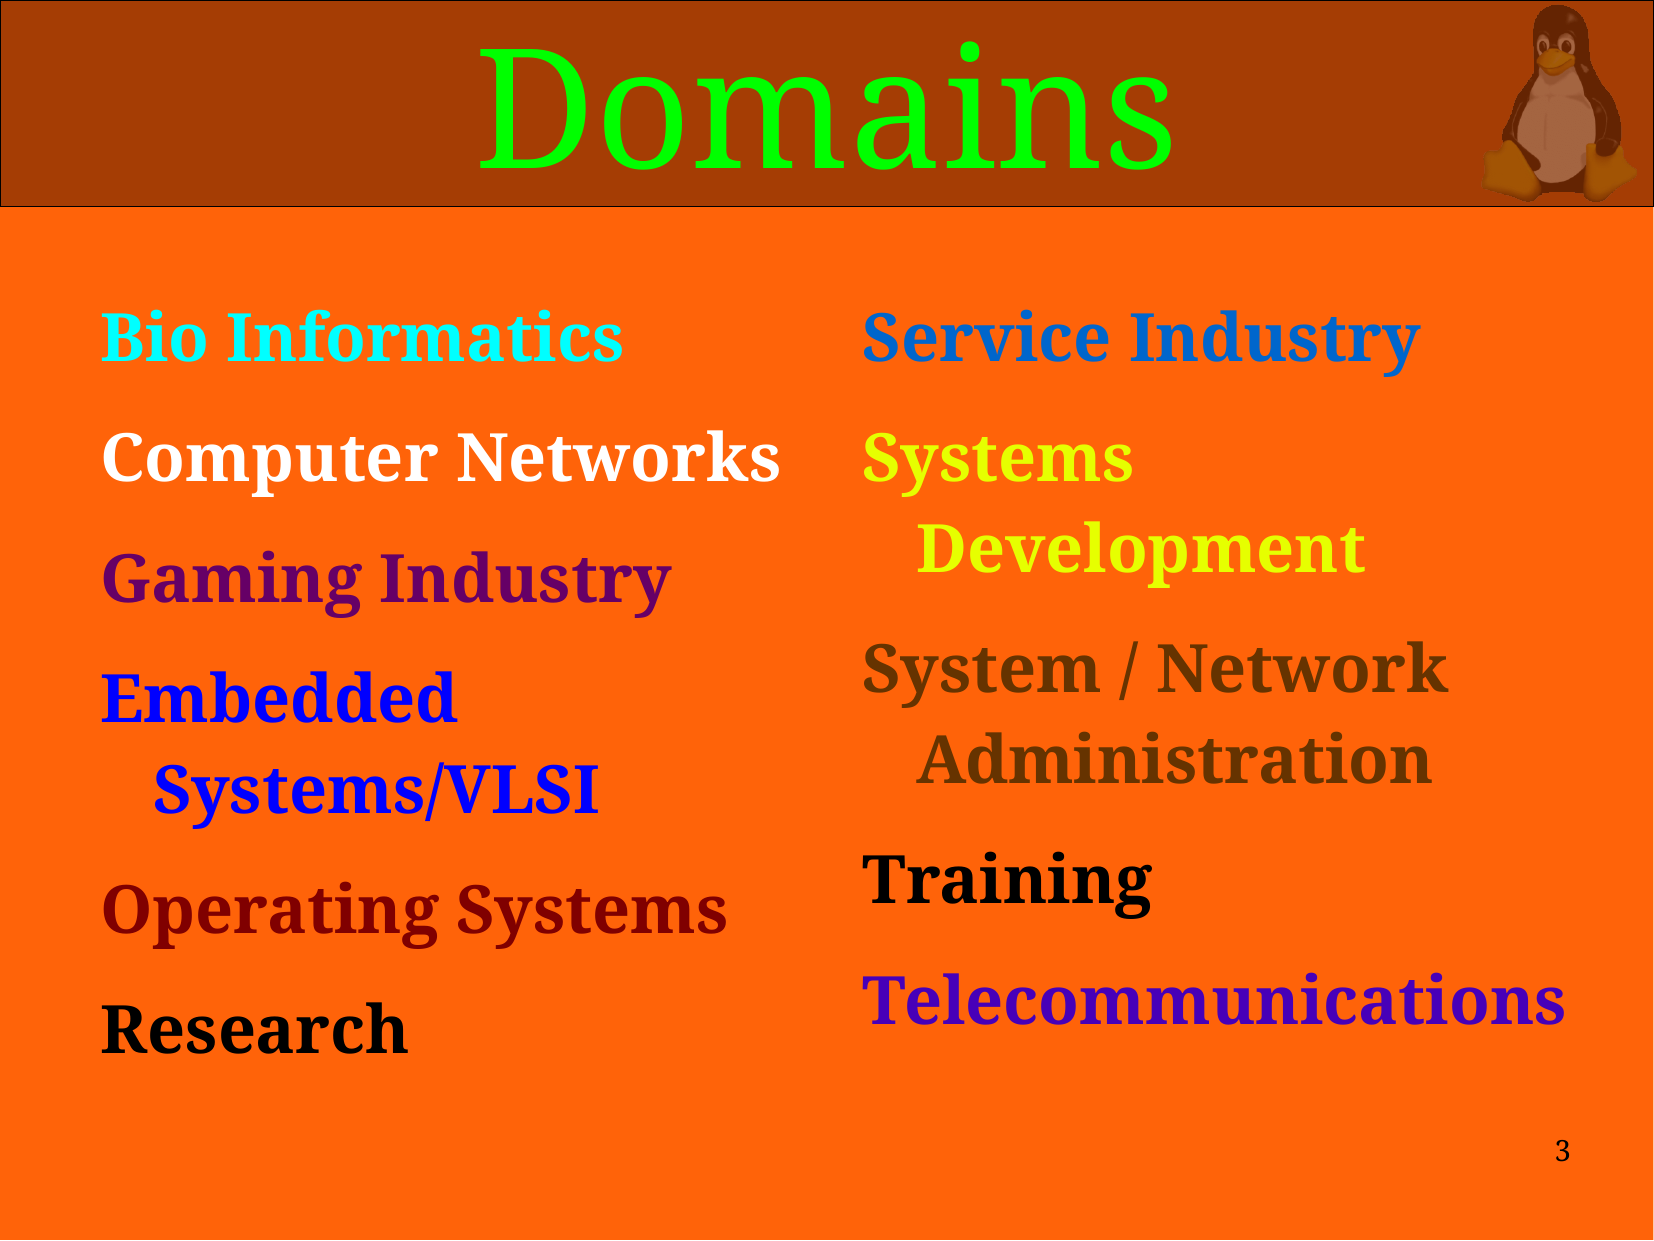

Domains
#
Bio Informatics
Computer Networks
Gaming Industry
Embedded Systems/VLSI
Operating Systems
Research
Service Industry
Systems Development
System / Network Administration
Training
Telecommunications
3